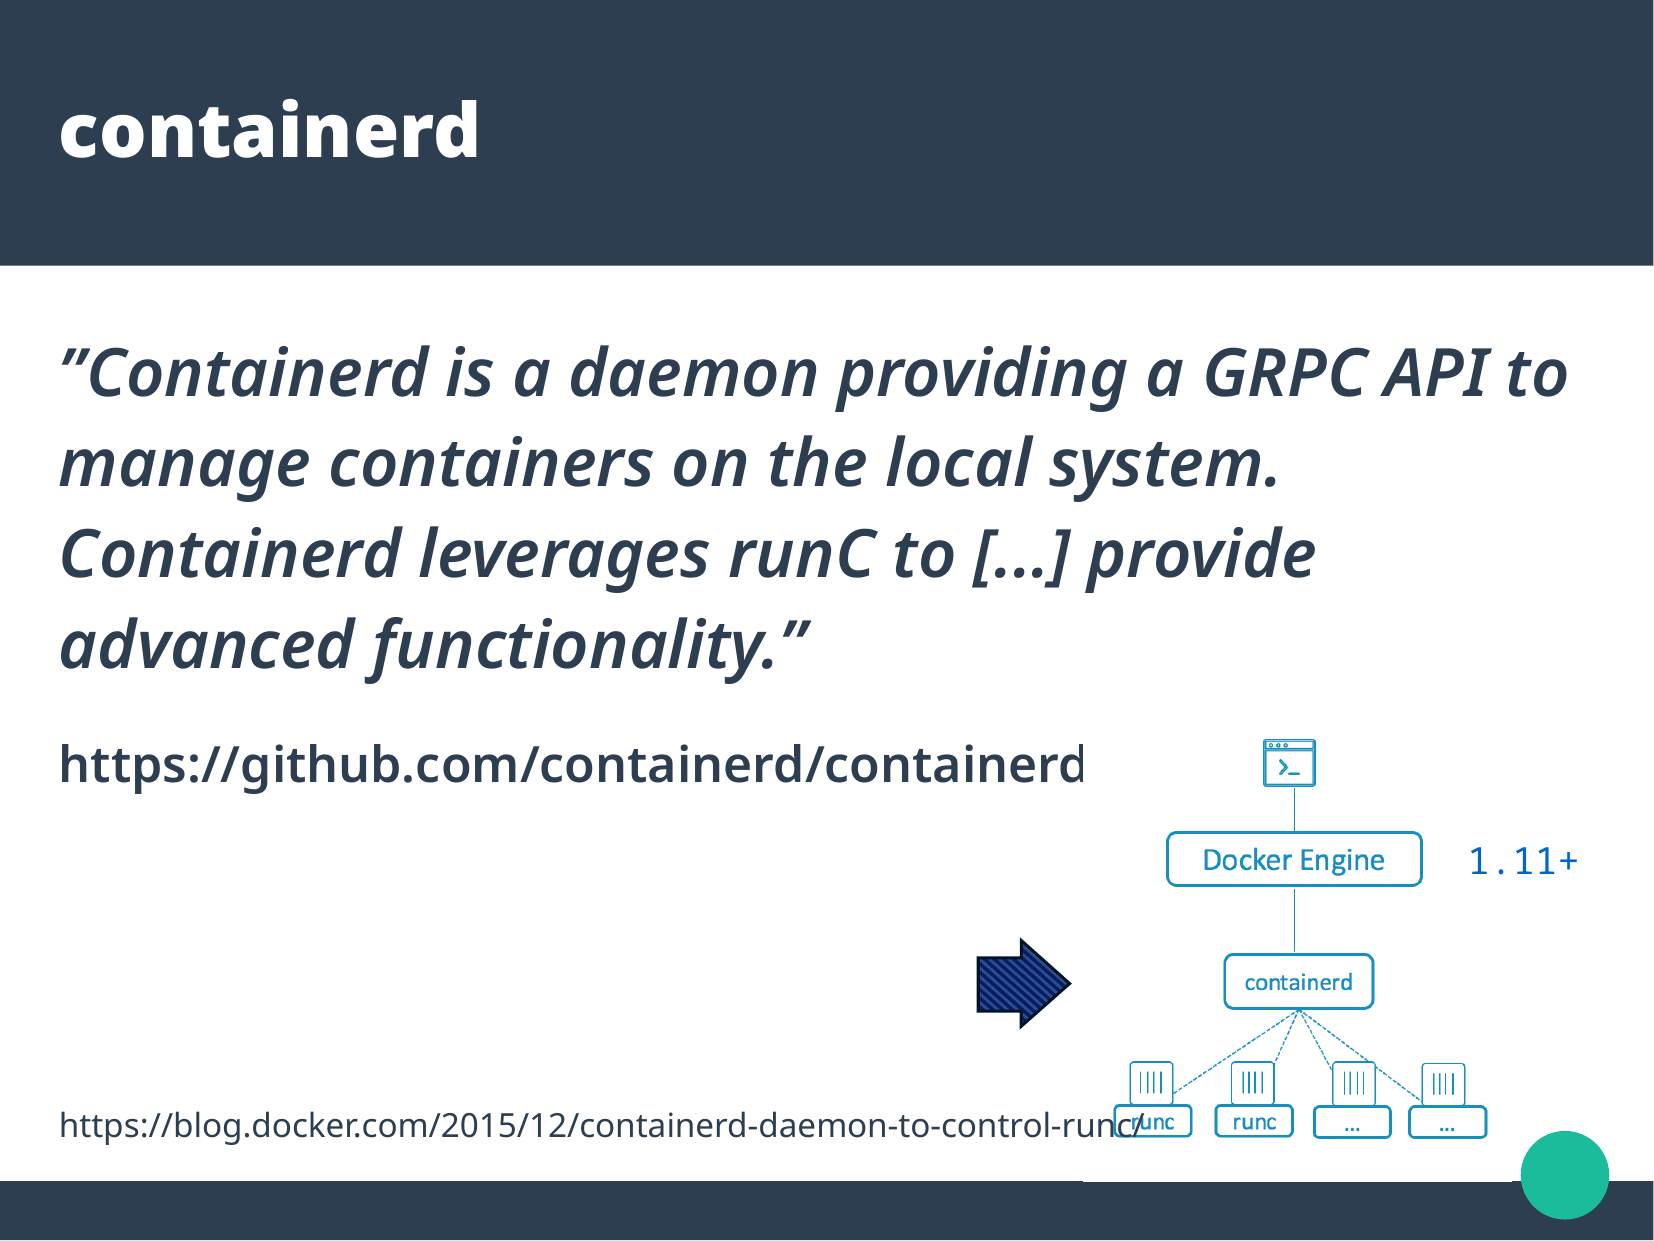

# containerd
”Containerd is a daemon providing a GRPC API to manage containers on the local system. Containerd leverages runC to [...] provide advanced functionality.”
https://github.com/containerd/containerd
1.11+
https://blog.docker.com/2015/12/containerd-daemon-to-control-runc/